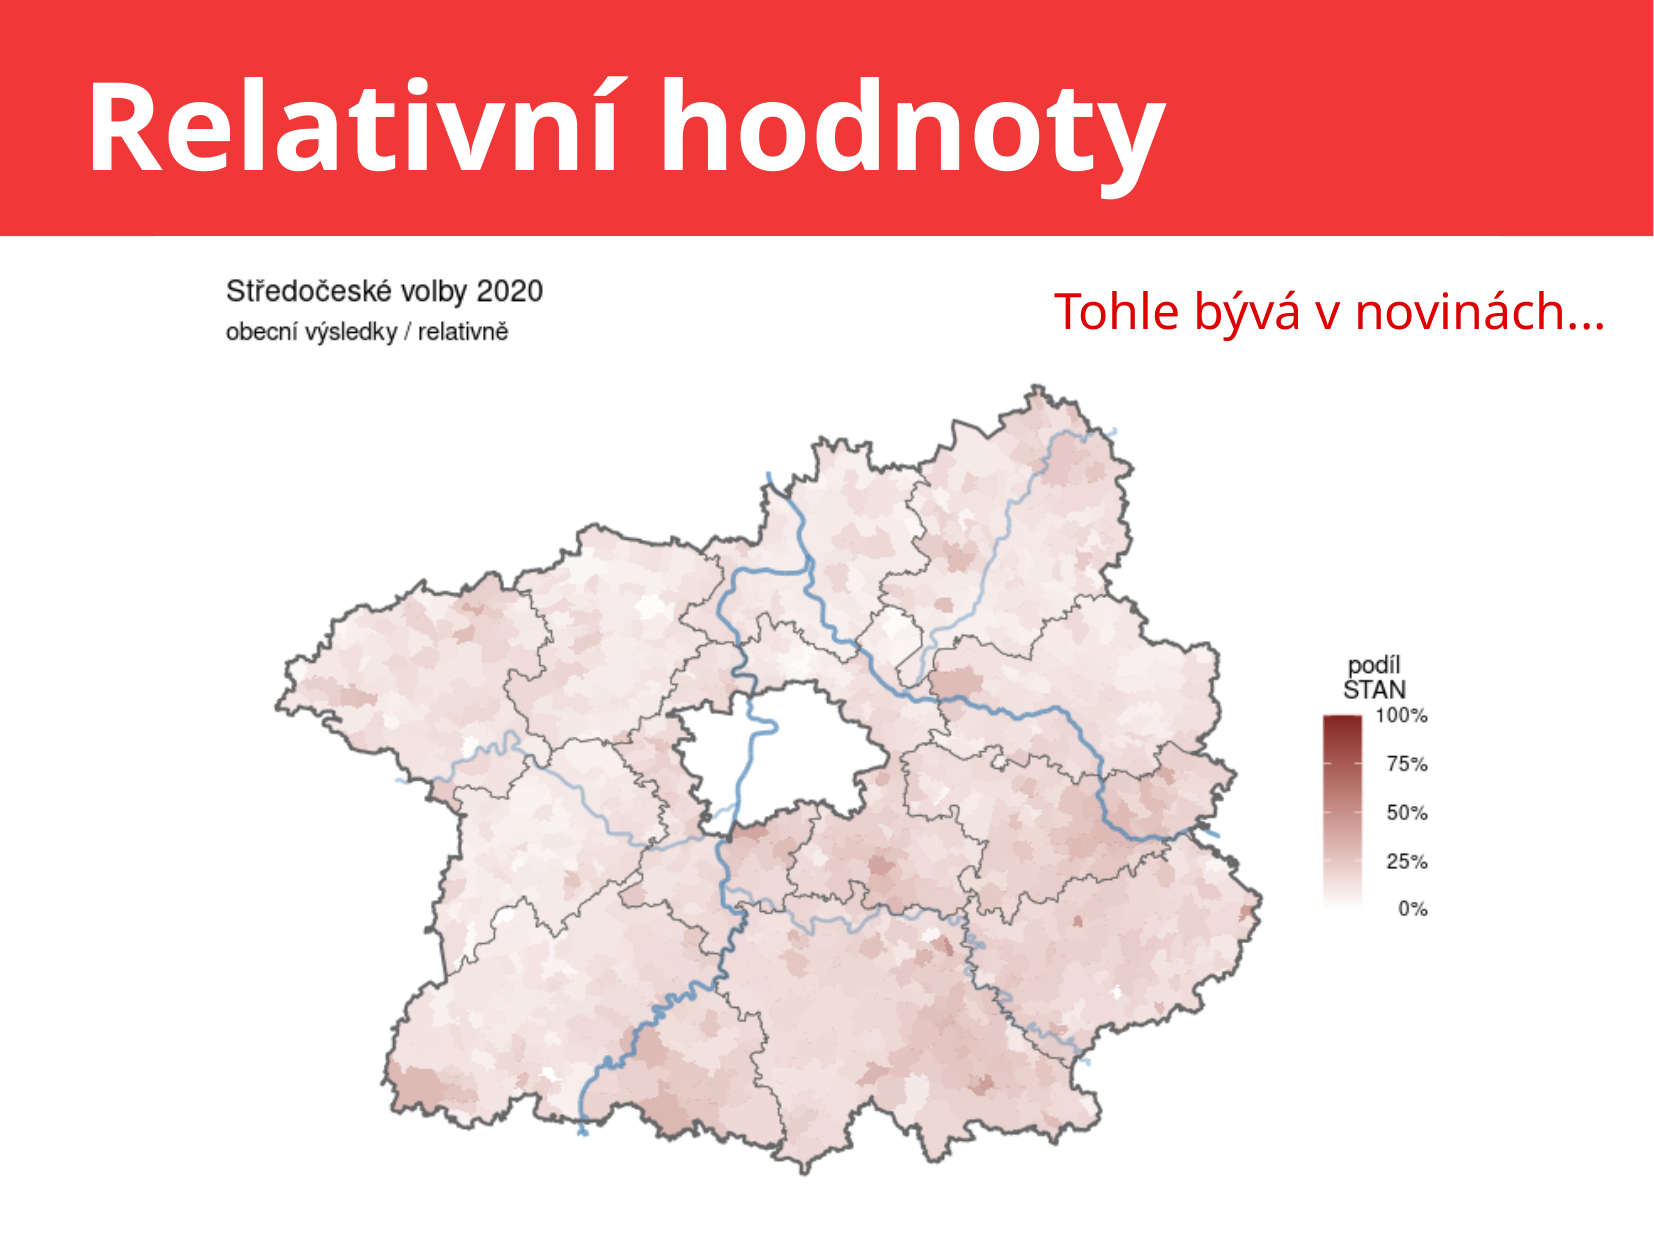

# Relativní hodnoty
Tohle bývá v novinách...